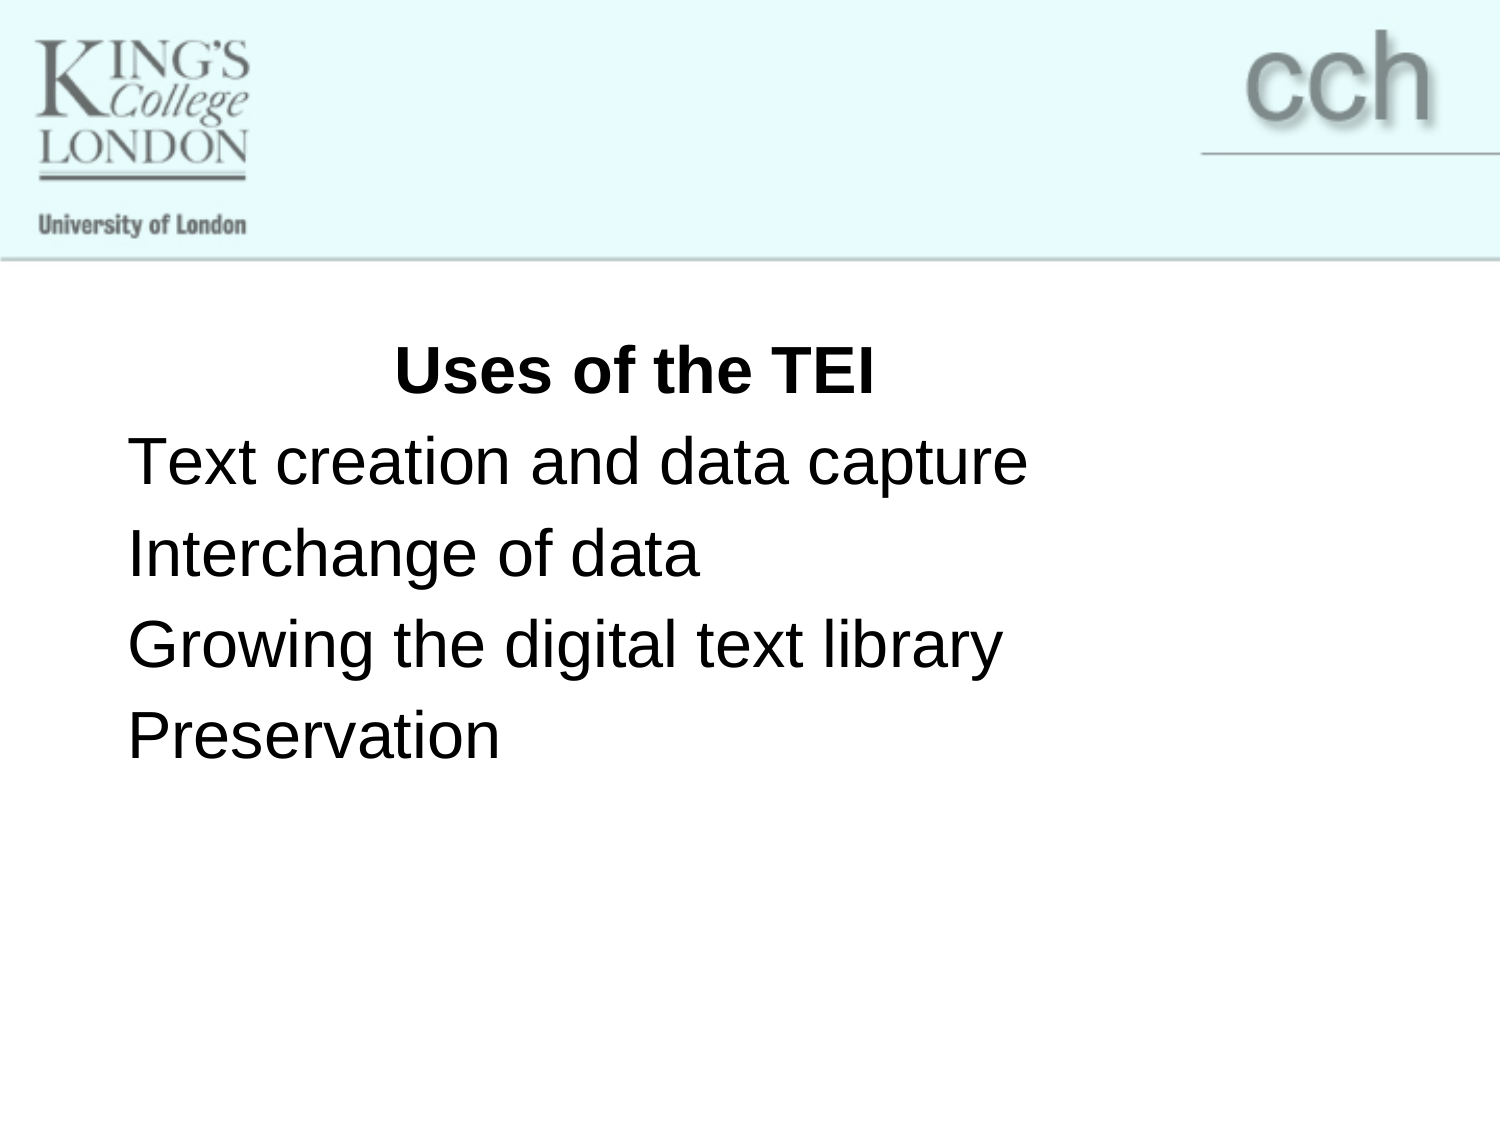

# Uses of the TEI
Text creation and data capture
Interchange of data
Growing the digital text library
Preservation